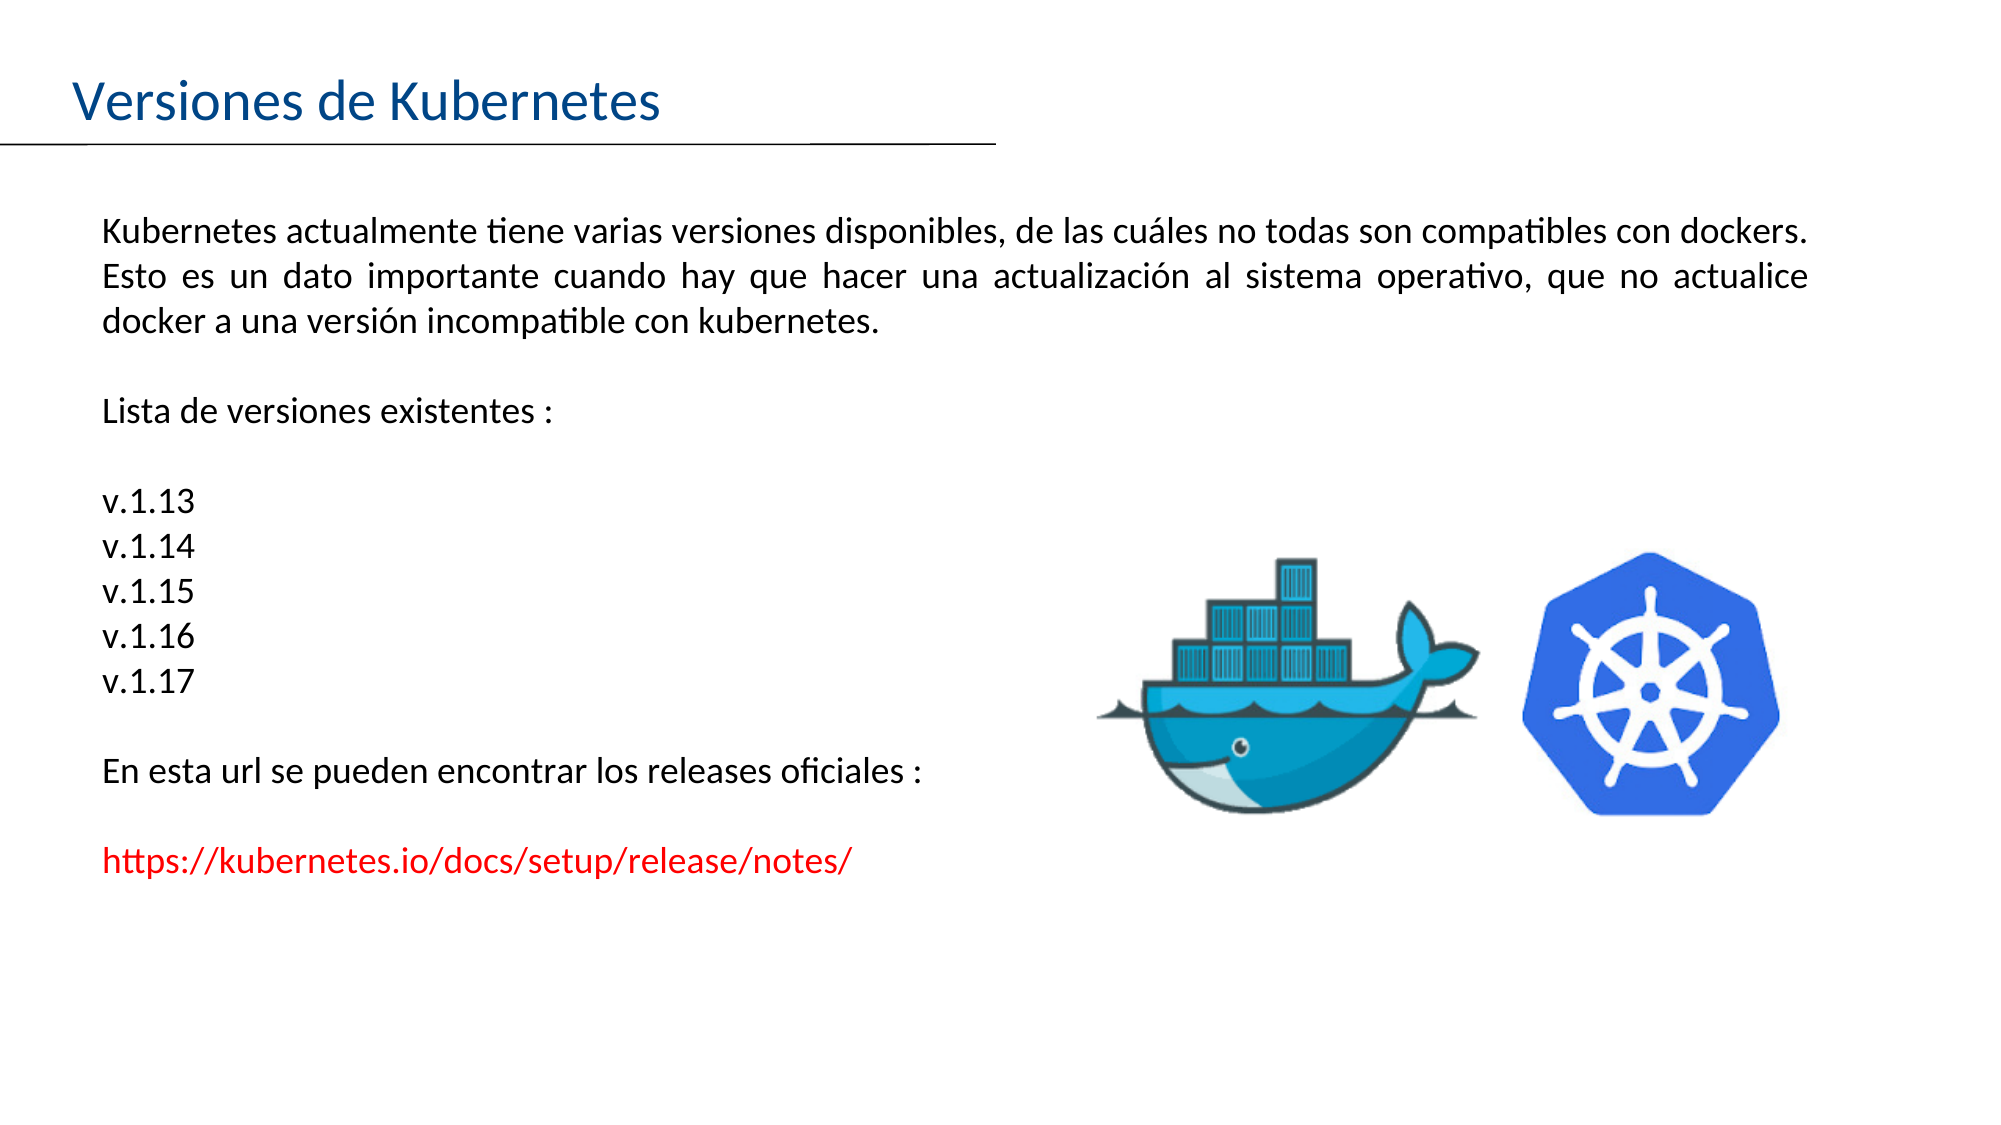

Versiones de Kubernetes
Kubernetes actualmente tiene varias versiones disponibles, de las cuáles no todas son compatibles con dockers.
Esto es un dato importante cuando hay que hacer una actualización al sistema operativo, que no actualice docker a una versión incompatible con kubernetes.
Lista de versiones existentes :
v.1.13
v.1.14
v.1.15
v.1.16
v.1.17
En esta url se pueden encontrar los releases oficiales :
https://kubernetes.io/docs/setup/release/notes/